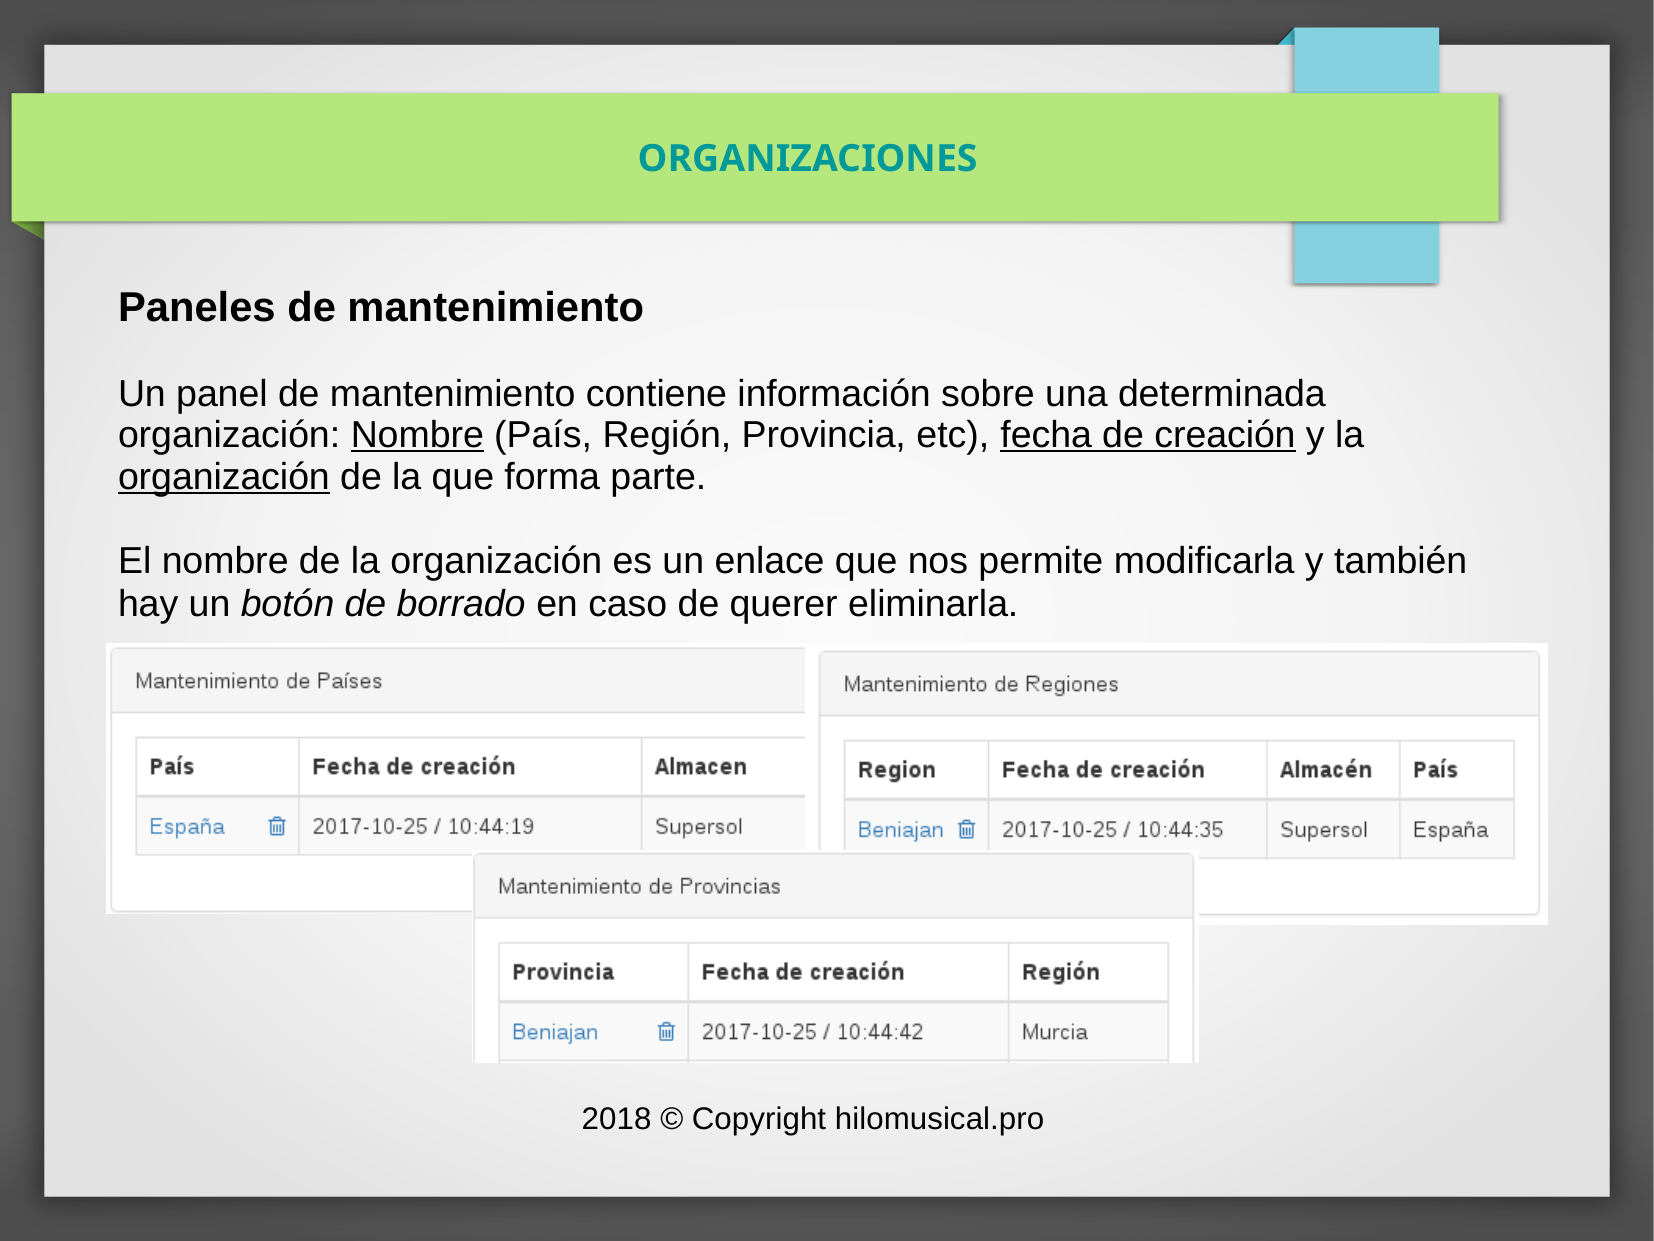

# ORGANIZACIONES
Paneles de mantenimiento
Un panel de mantenimiento contiene información sobre una determinada organización: Nombre (País, Región, Provincia, etc), fecha de creación y la organización de la que forma parte.
El nombre de la organización es un enlace que nos permite modificarla y también hay un botón de borrado en caso de querer eliminarla.
2018 © Copyright hilomusical.pro